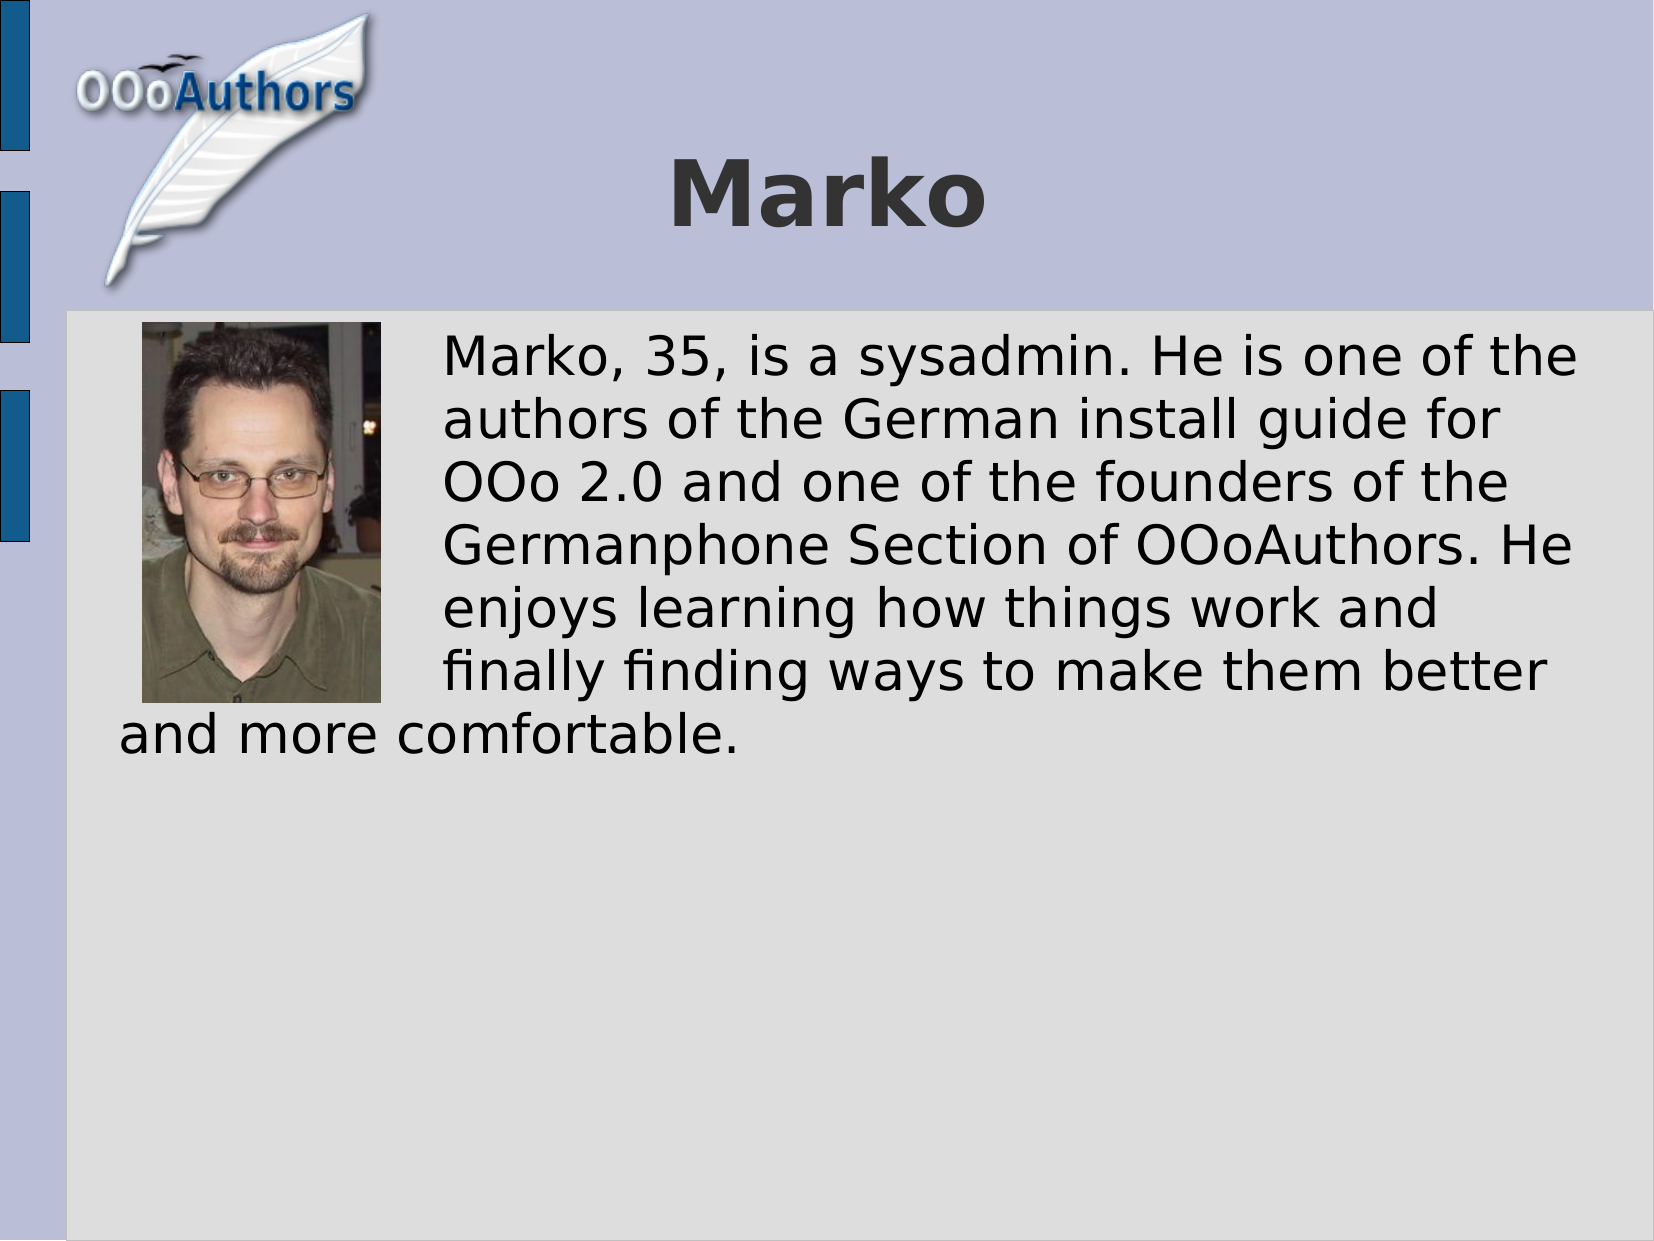

# Marko
Marko, 35, is a sysadmin. He is one of the authors of the German install guide for OOo 2.0 and one of the founders of the Germanphone Section of OOoAuthors. He enjoys learning how things work and finally finding ways to make them better
and more comfortable.